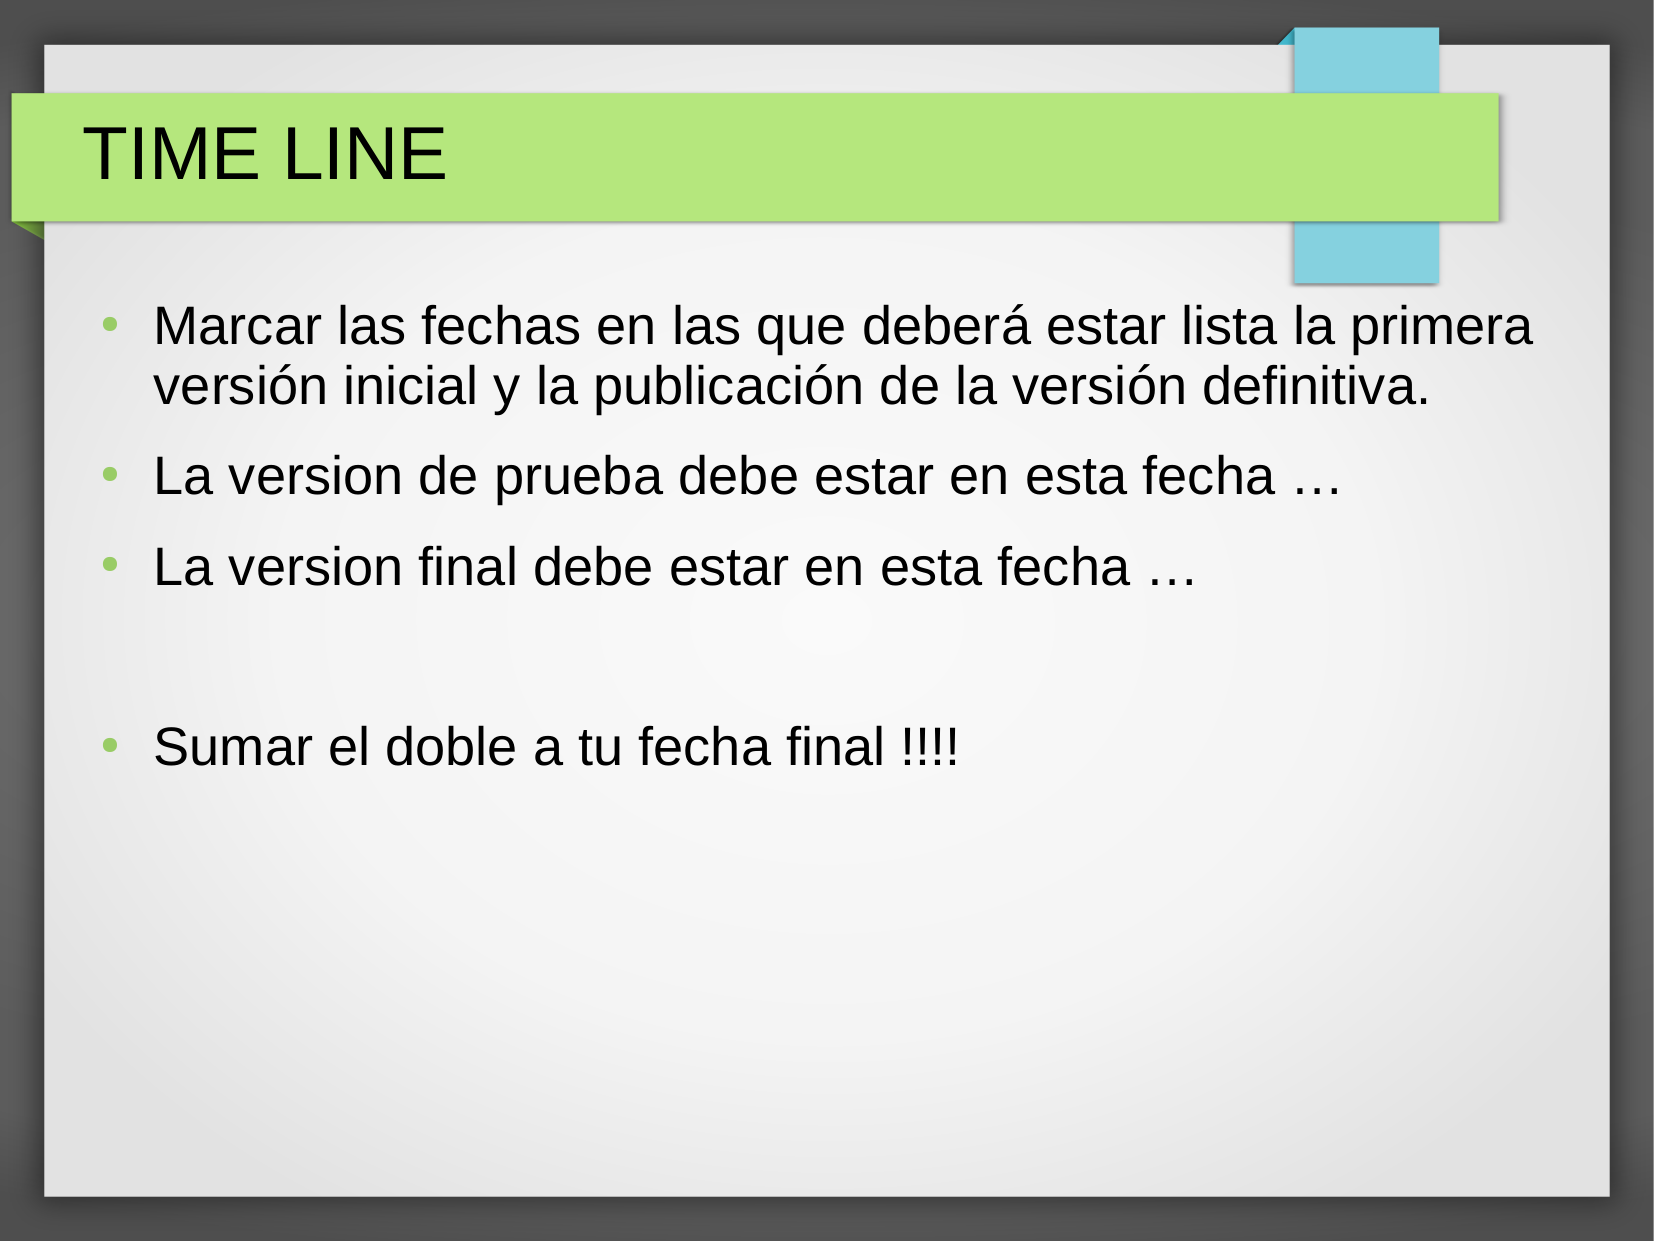

# TIME LINE
Marcar las fechas en las que deberá estar lista la primera versión inicial y la publicación de la versión definitiva.
La version de prueba debe estar en esta fecha …
La version final debe estar en esta fecha …
Sumar el doble a tu fecha final !!!!